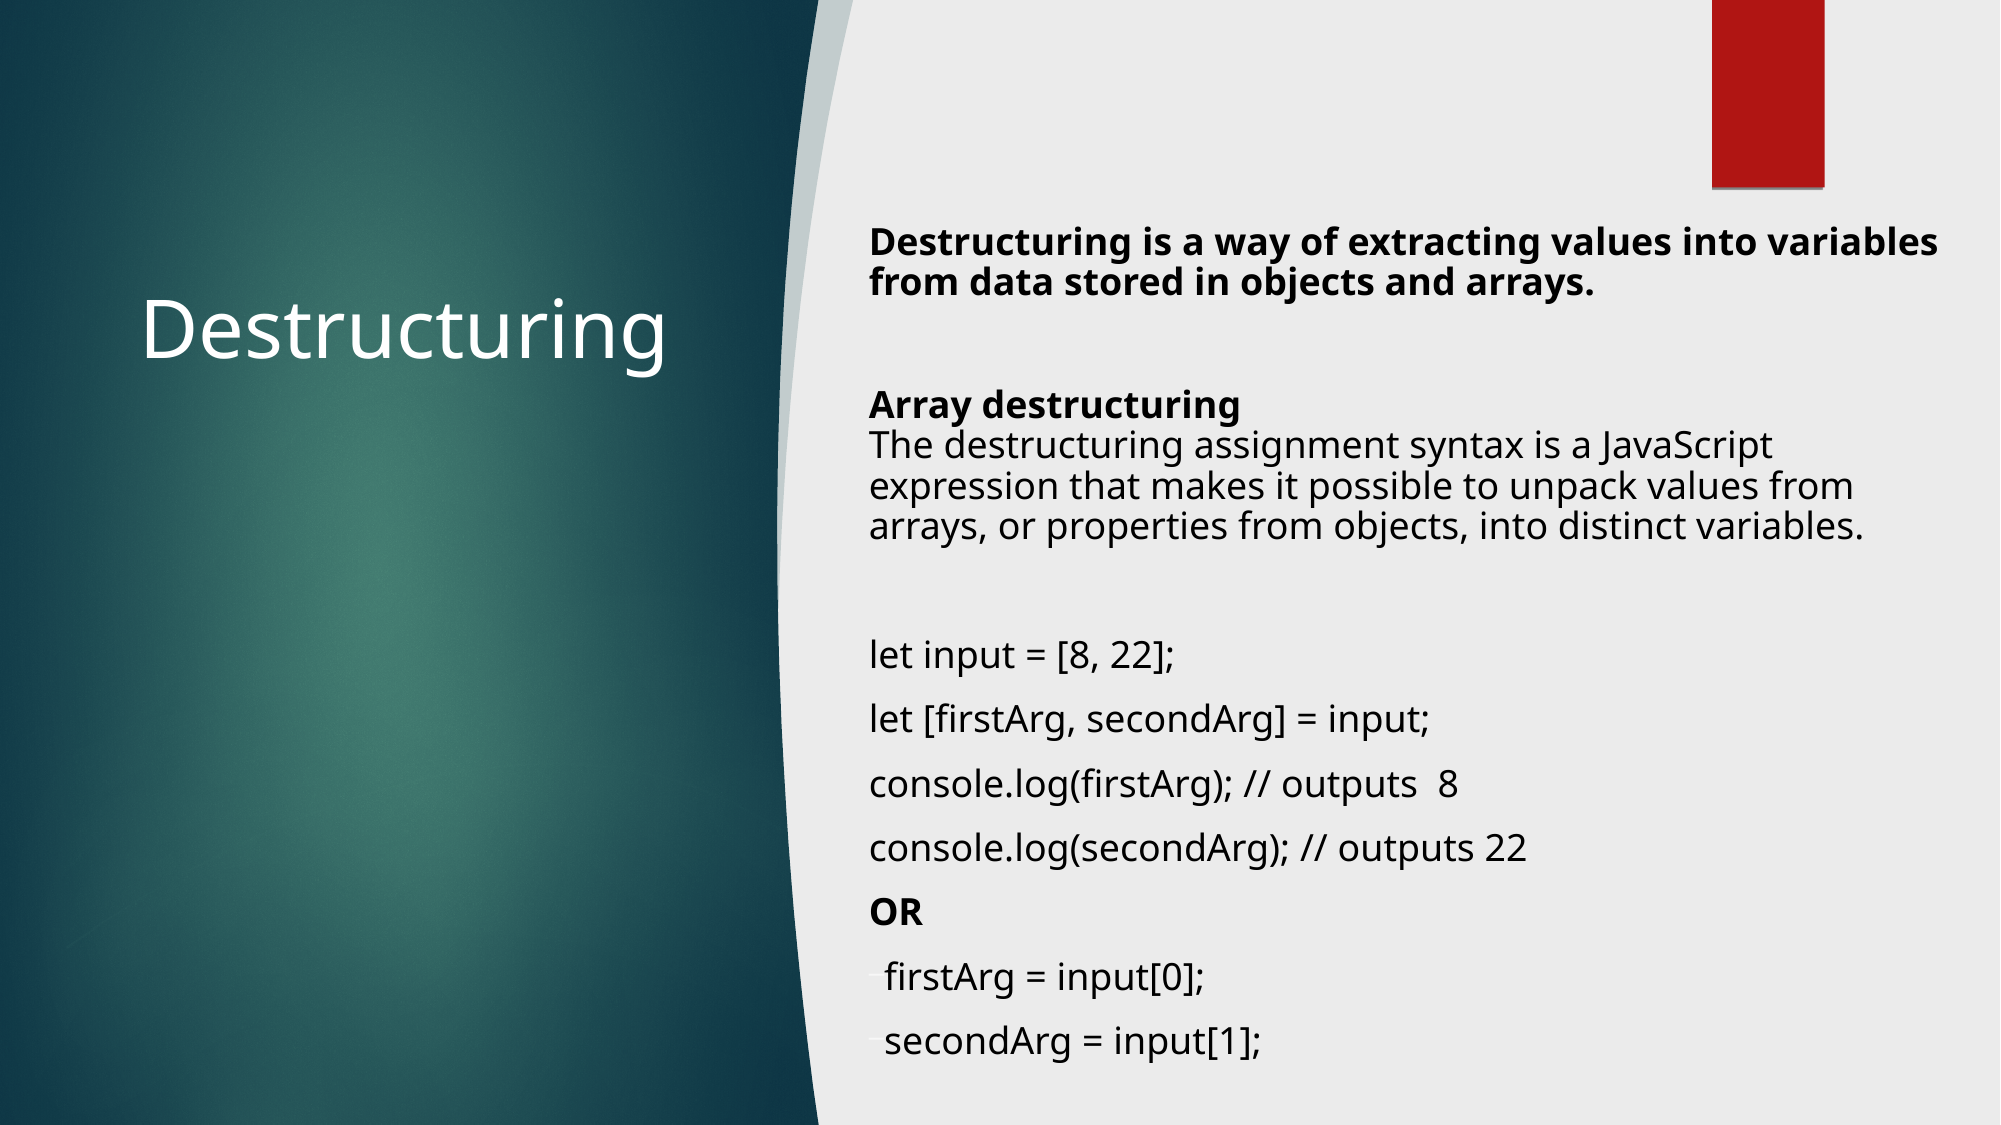

Destructuring is a way of extracting values into variables from data stored in objects and arrays.
Array destructuring
The destructuring assignment syntax is a JavaScript expression that makes it possible to unpack values from arrays, or properties from objects, into distinct variables.
let input = [8, 22];
let [firstArg, secondArg] = input;
console.log(firstArg); // outputs 8
console.log(secondArg); // outputs 22
OR
firstArg = input[0];
secondArg = input[1];
# Destructuring